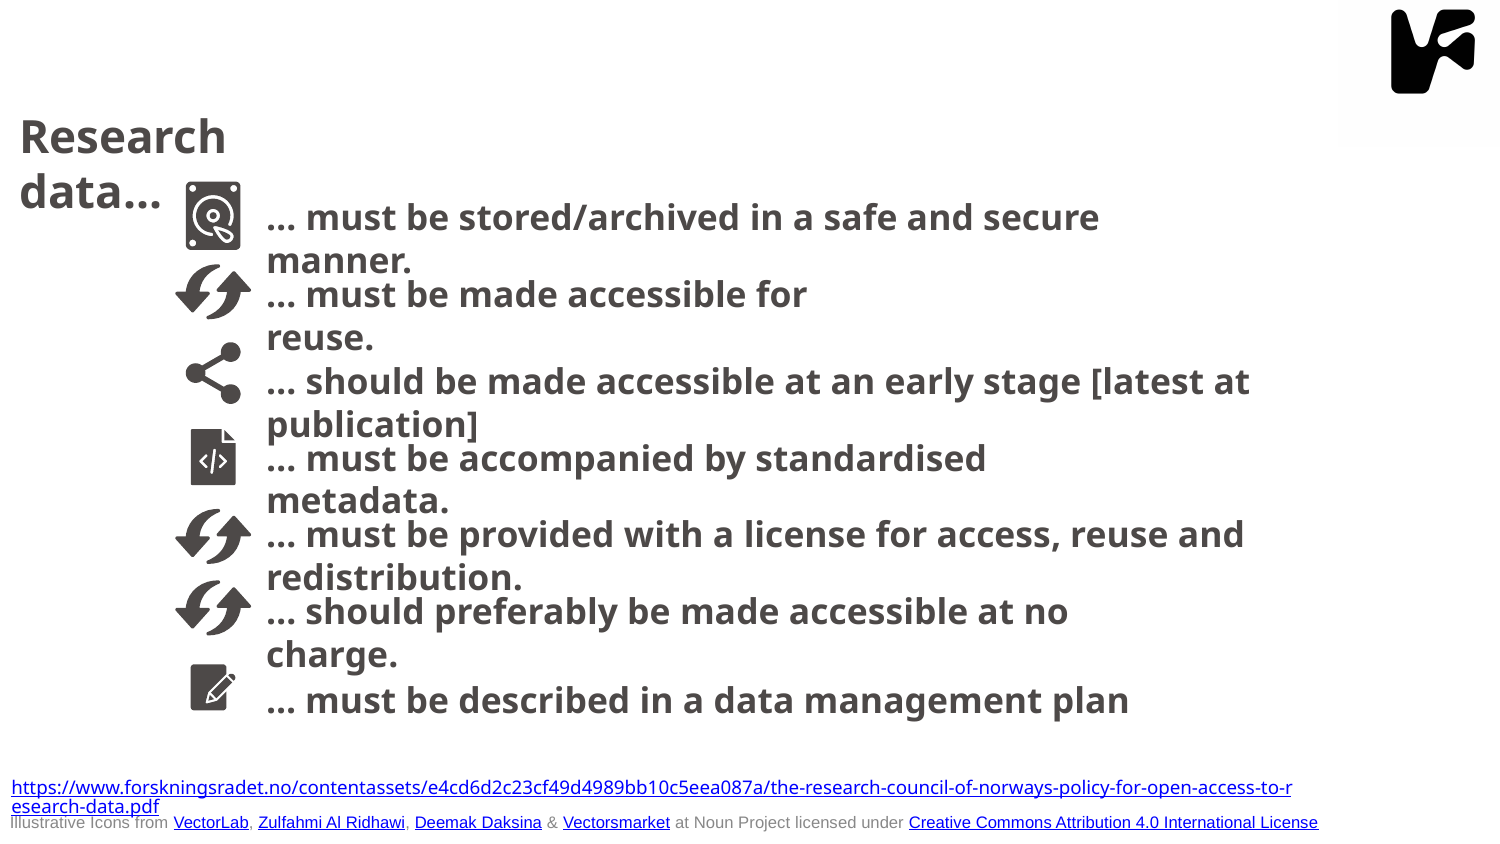

Research data...
… must be stored/archived in a safe and secure manner.
… must be made accessible for reuse.
… should be made accessible at an early stage [latest at publication]
… must be accompanied by standardised metadata.
… must be provided with a license for access, reuse and redistribution.
… should preferably be made accessible at no charge.
... must be described in a data management plan
https://www.forskningsradet.no/contentassets/e4cd6d2c23cf49d4989bb10c5eea087a/the-research-council-of-norways-policy-for-open-access-to-research-data.pdf
Illustrative Icons from VectorLab, Zulfahmi Al Ridhawi, Deemak Daksina & Vectorsmarket at Noun Project licensed under Creative Commons Attribution 4.0 International License